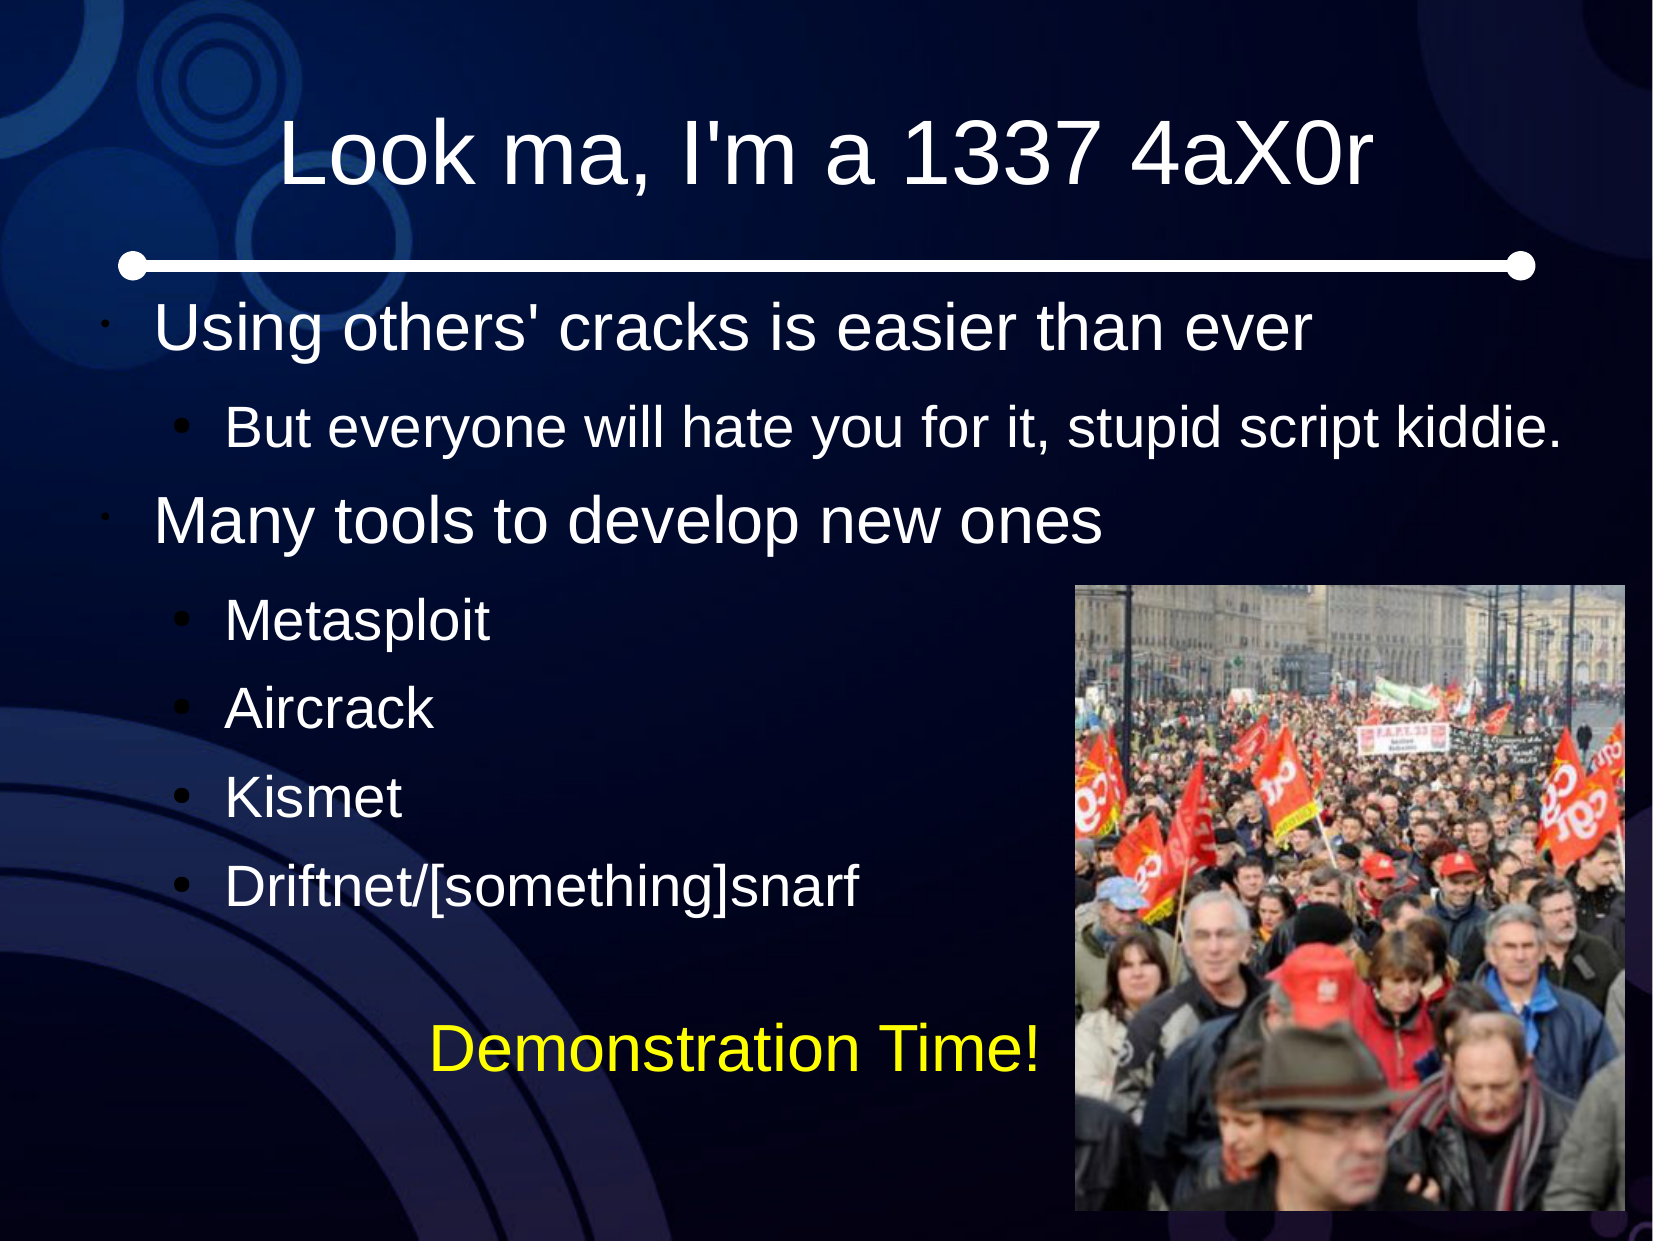

# Look ma, I'm a 1337 4aX0r
Using others' cracks is easier than ever
But everyone will hate you for it, stupid script kiddie.
Many tools to develop new ones
Metasploit
Aircrack
Kismet
Driftnet/[something]snarf
Demonstration Time!